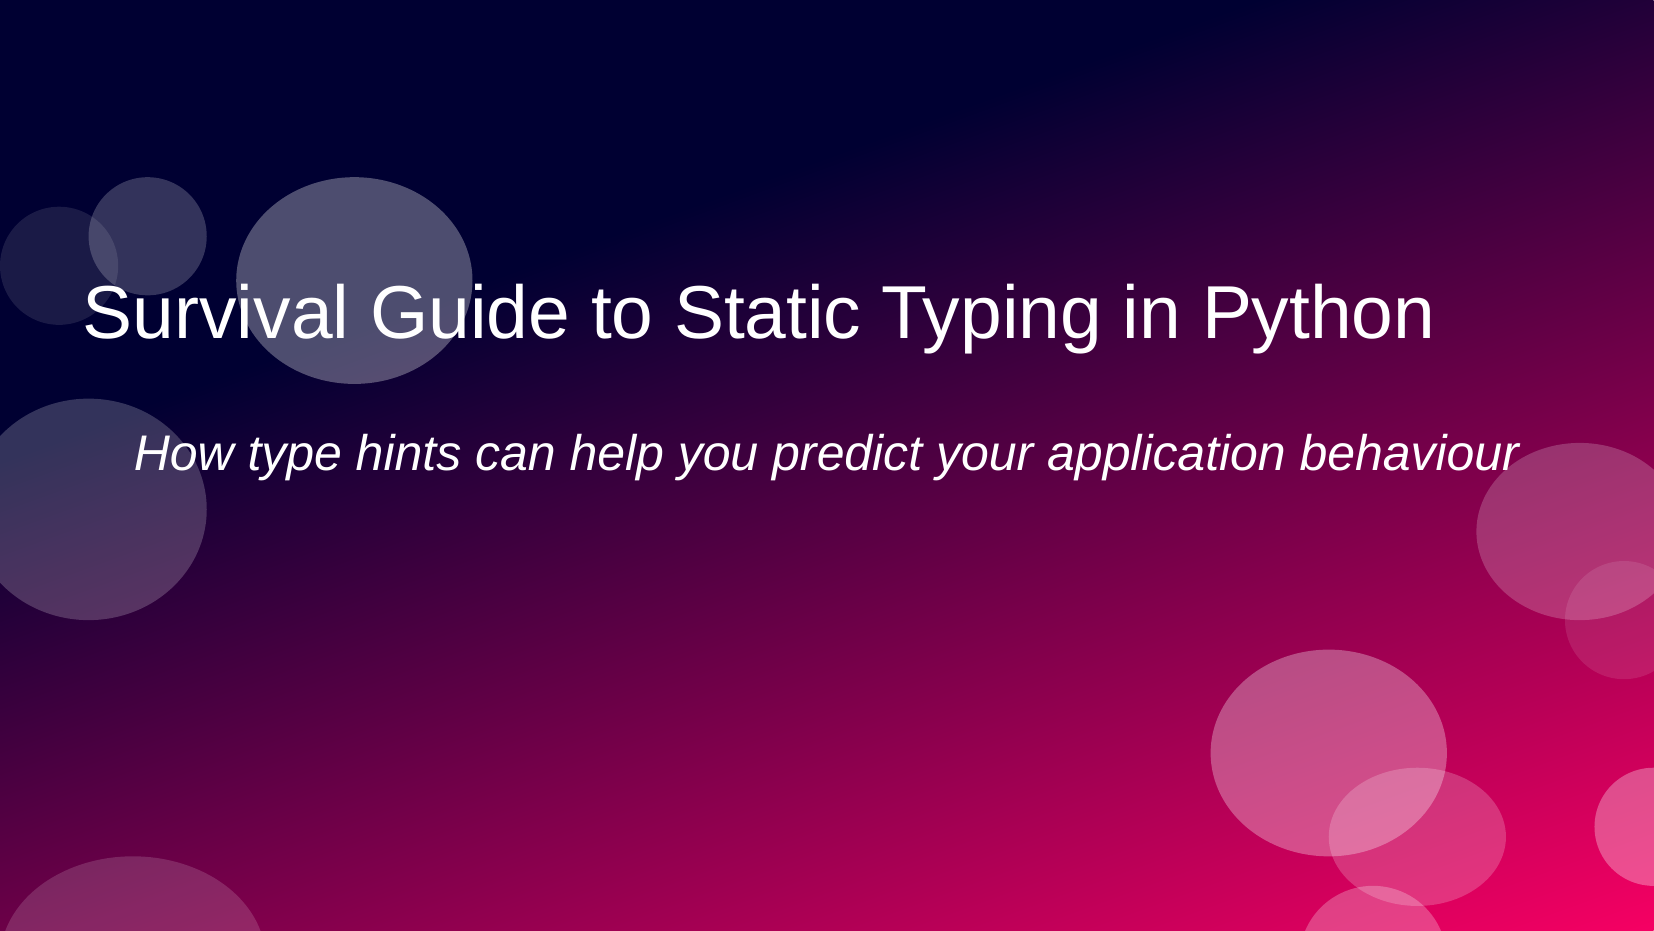

# Survival Guide to Static Typing in Python
How type hints can help you predict your application behaviour